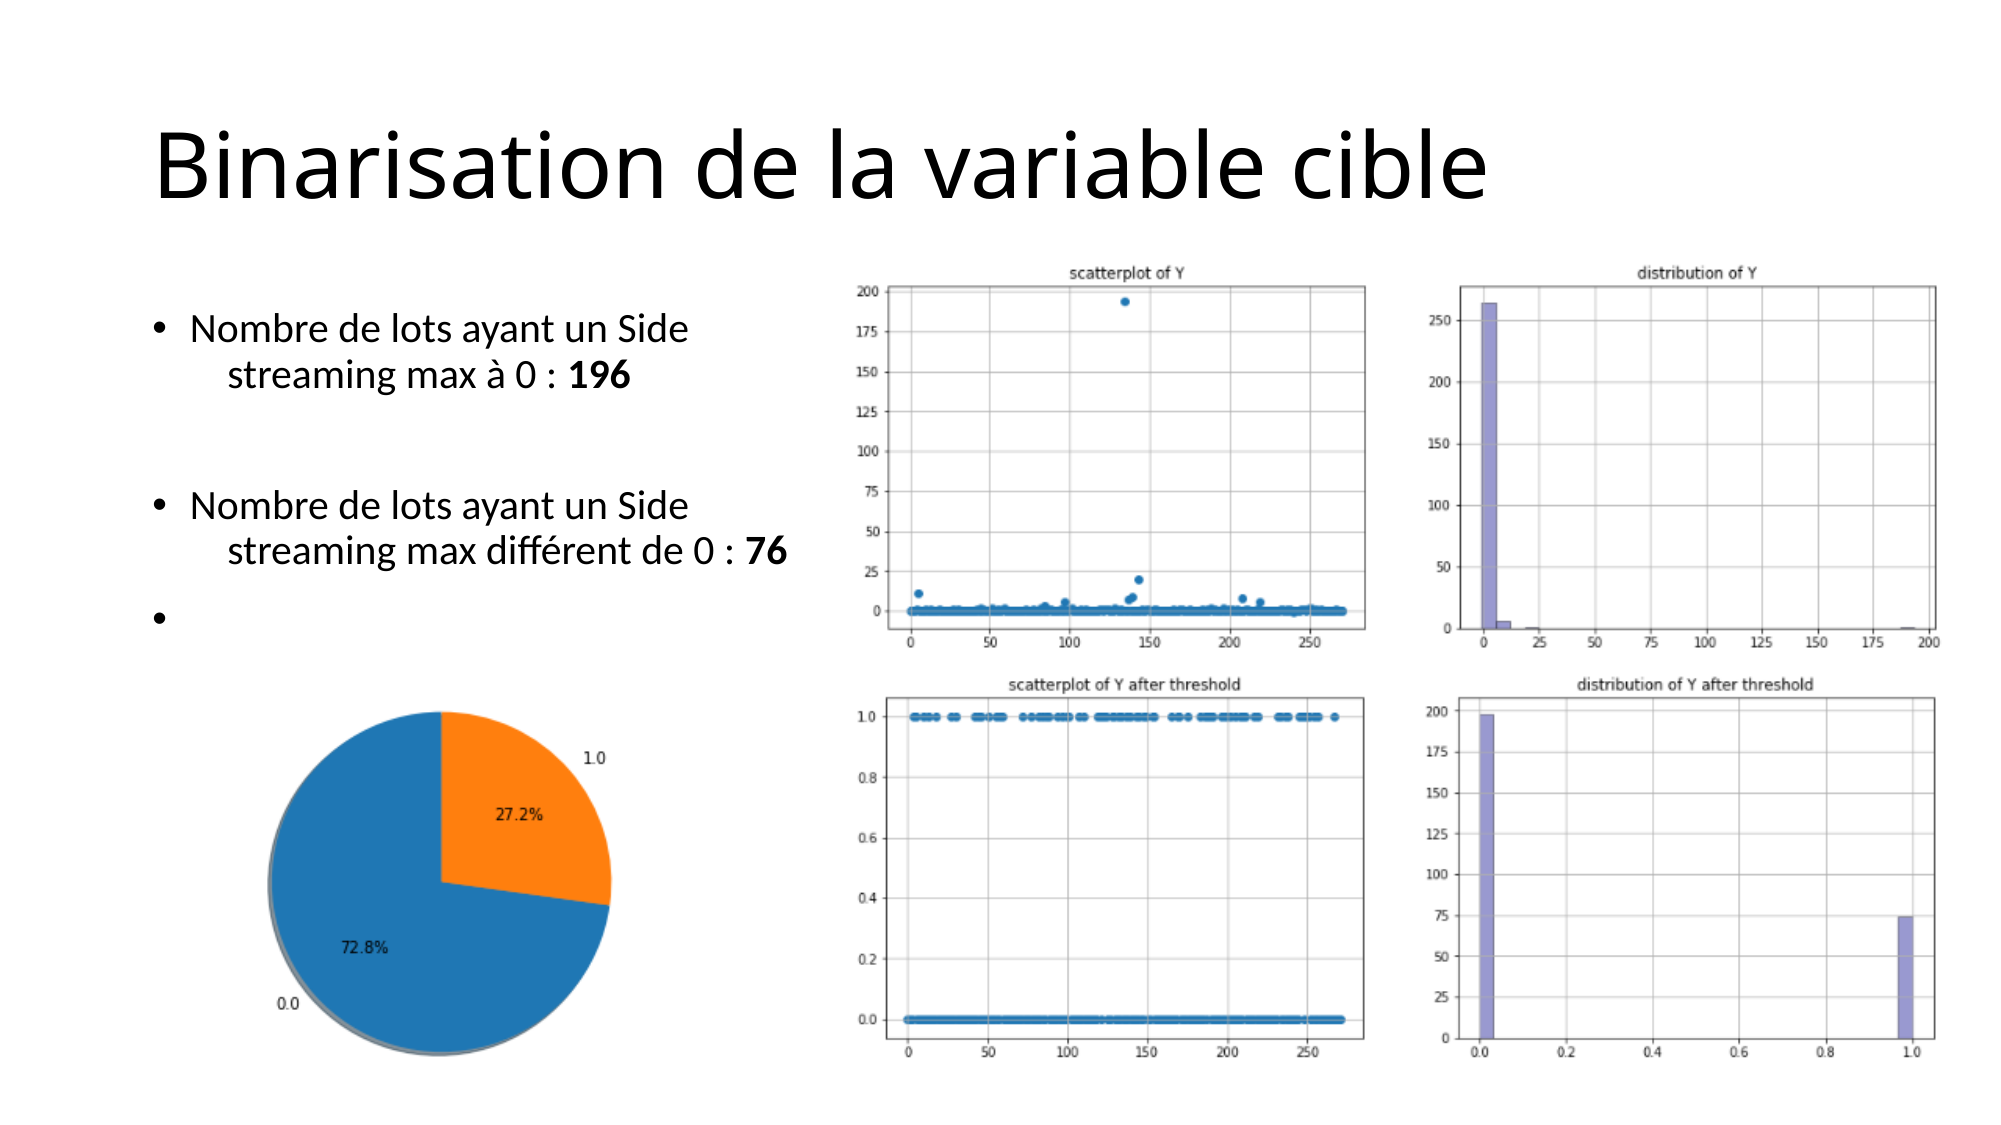

# Binarisation de la variable cible
Nombre de lots ayant un Side streaming max à 0 : 196
Nombre de lots ayant un Side streaming max différent de 0 : 76